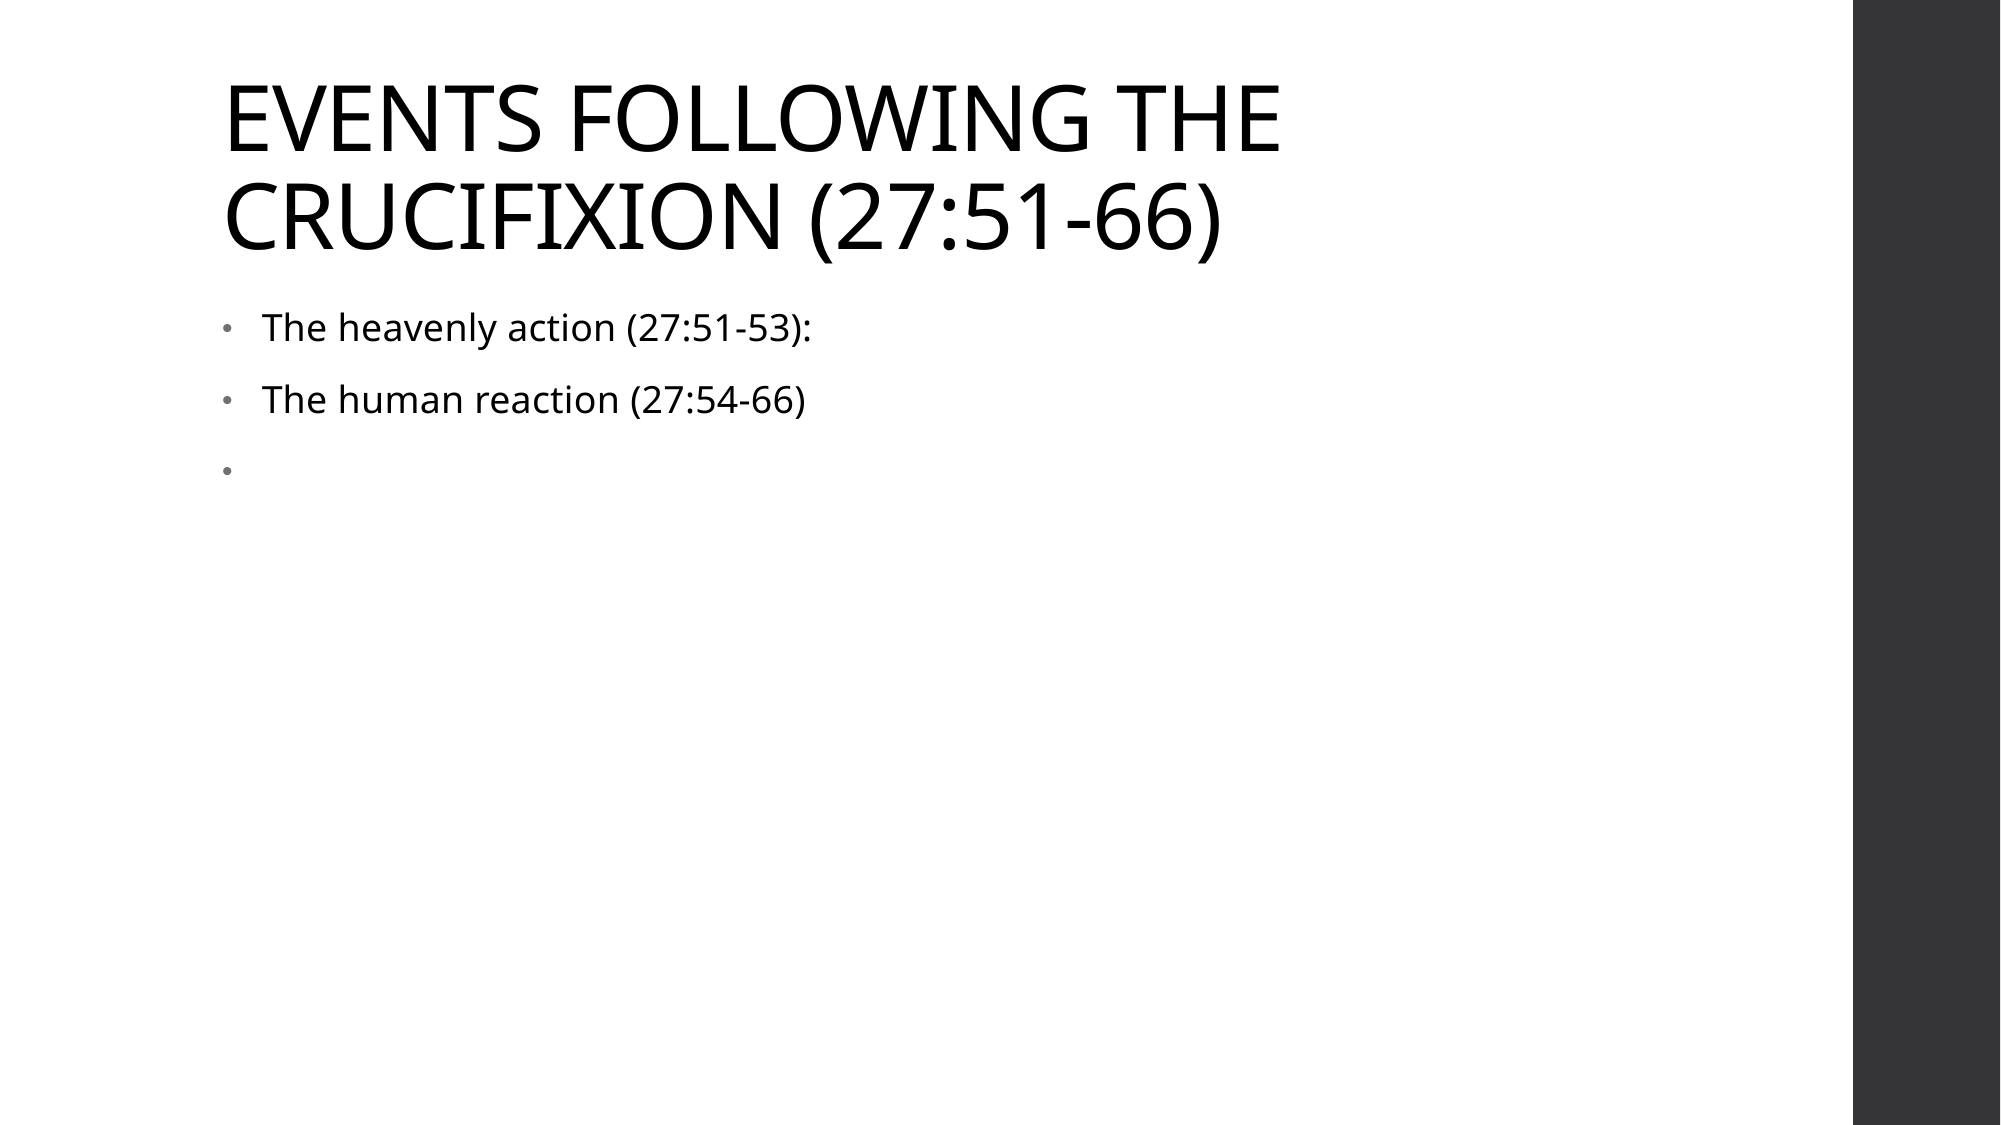

# EVENTS FOLLOWING THE CRUCIFIXION (27:51-66)
 The heavenly action (27:51-53):
 The human reaction (27:54-66)